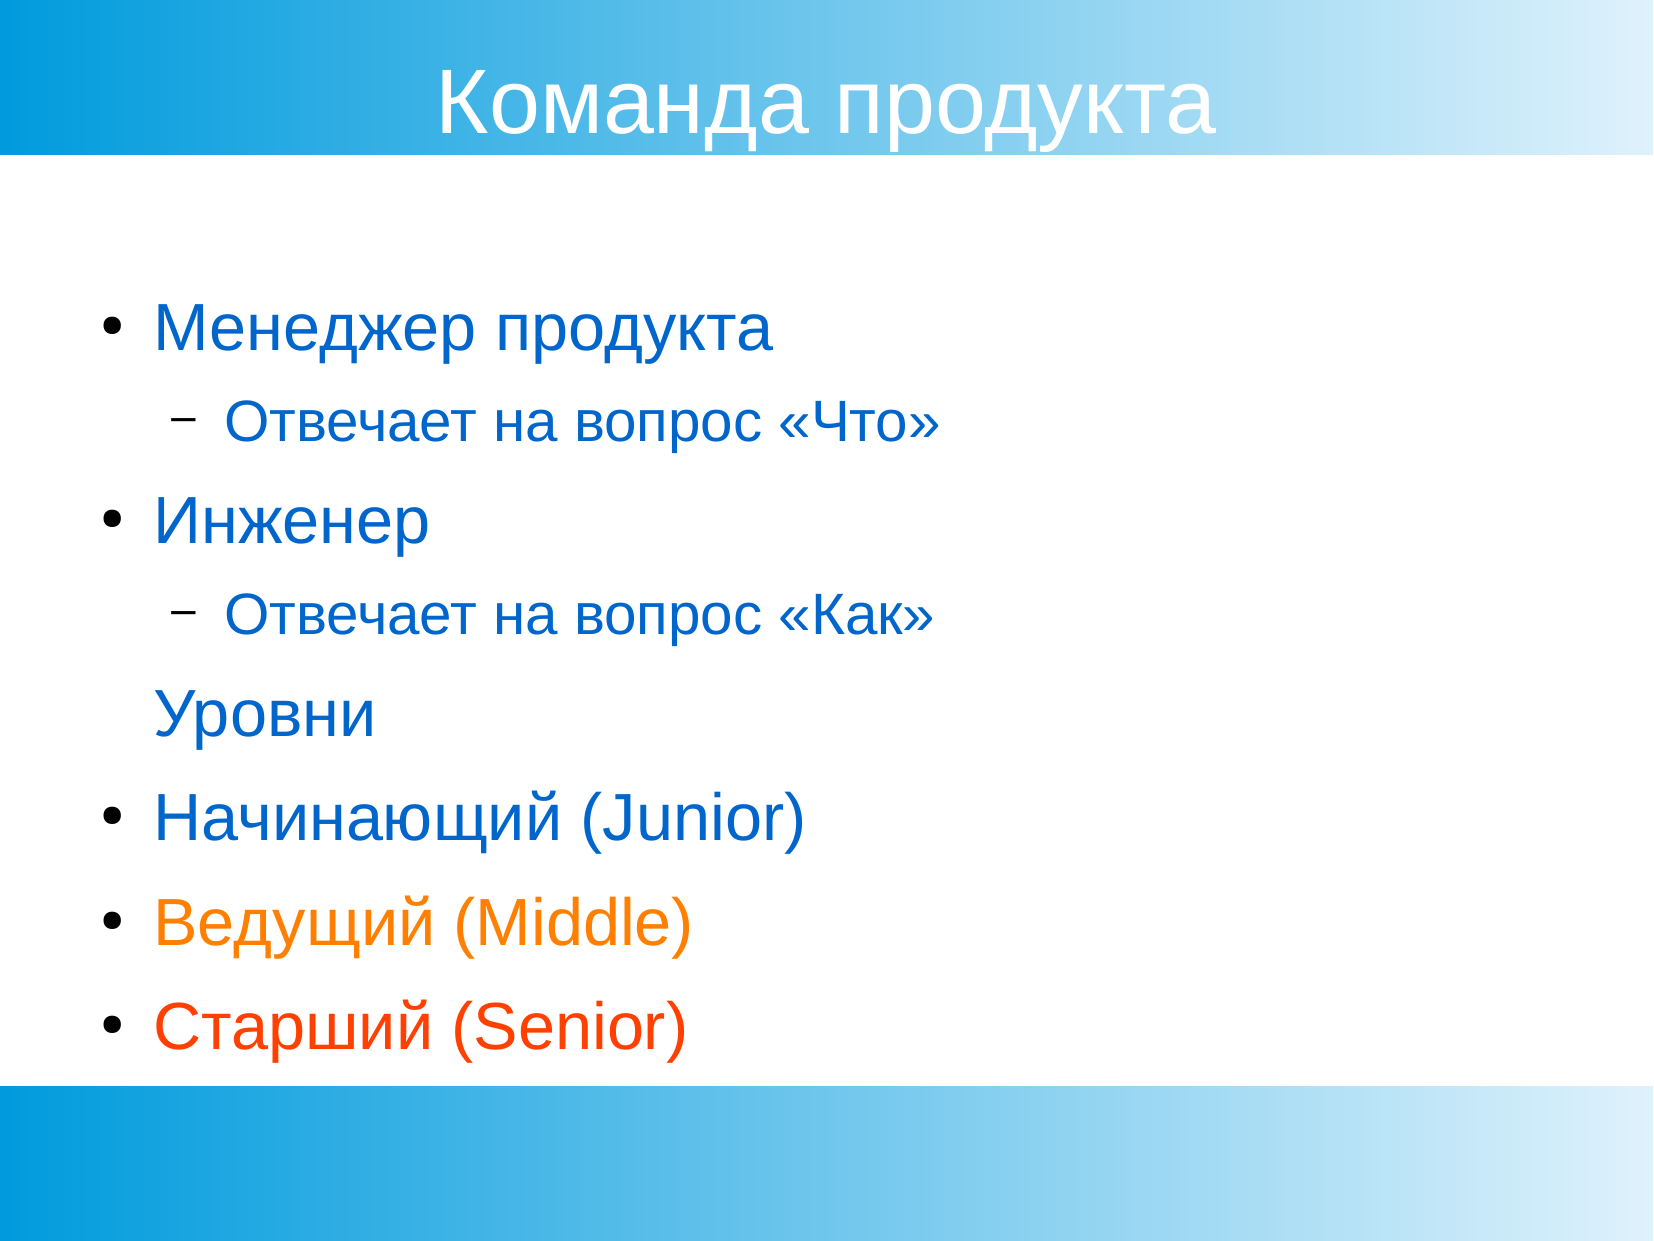

# Команда продукта
Менеджер продукта
Отвечает на вопрос «Что»
Инженер
Отвечает на вопрос «Как»
Уровни
Начинающий (Junior)
Ведущий (Middle)
Старший (Senior)